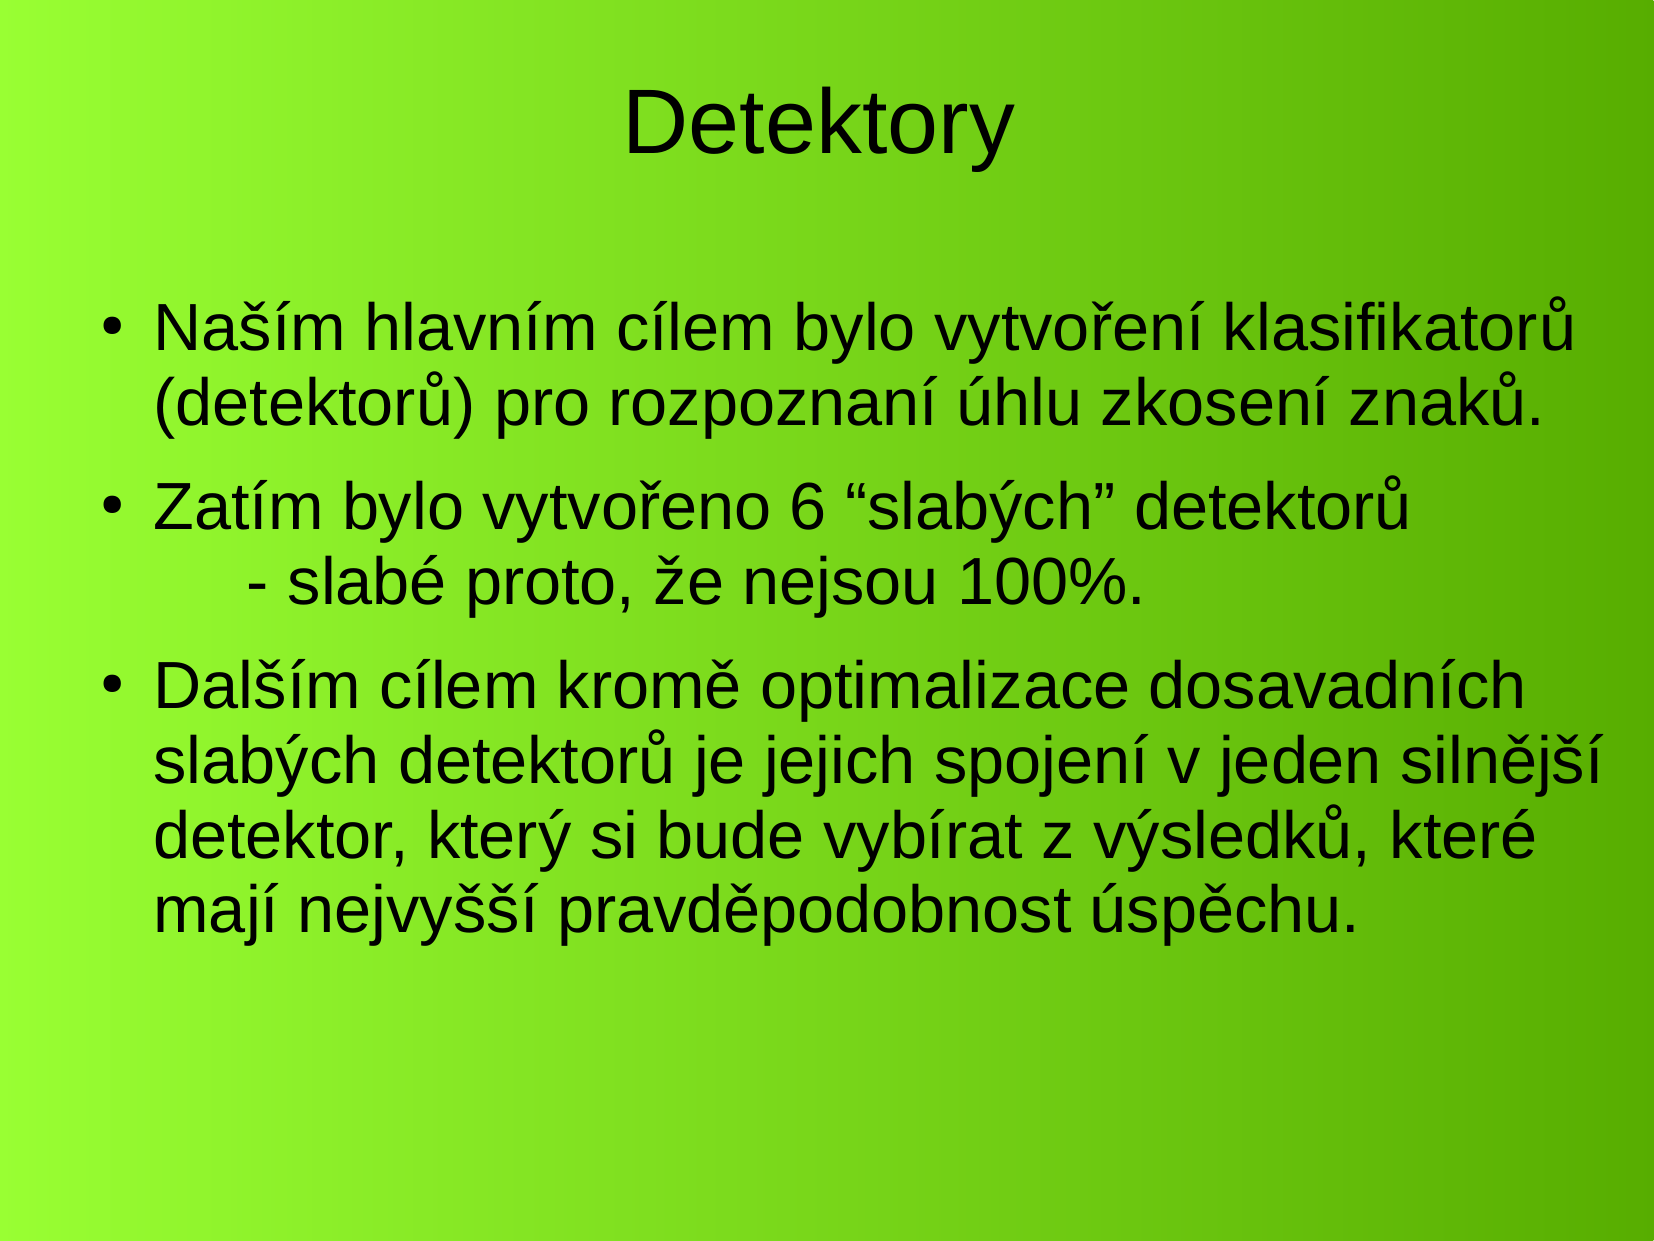

# Detektory
Naším hlavním cílem bylo vytvoření klasifikatorů (detektorů) pro rozpoznaní úhlu zkosení znaků.
Zatím bylo vytvořeno 6 “slabých” detektorů				 - slabé proto, že nejsou 100%.
Dalším cílem kromě optimalizace dosavadních slabých detektorů je jejich spojení v jeden silnější detektor, který si bude vybírat z výsledků, které mají nejvyšší pravděpodobnost úspěchu.